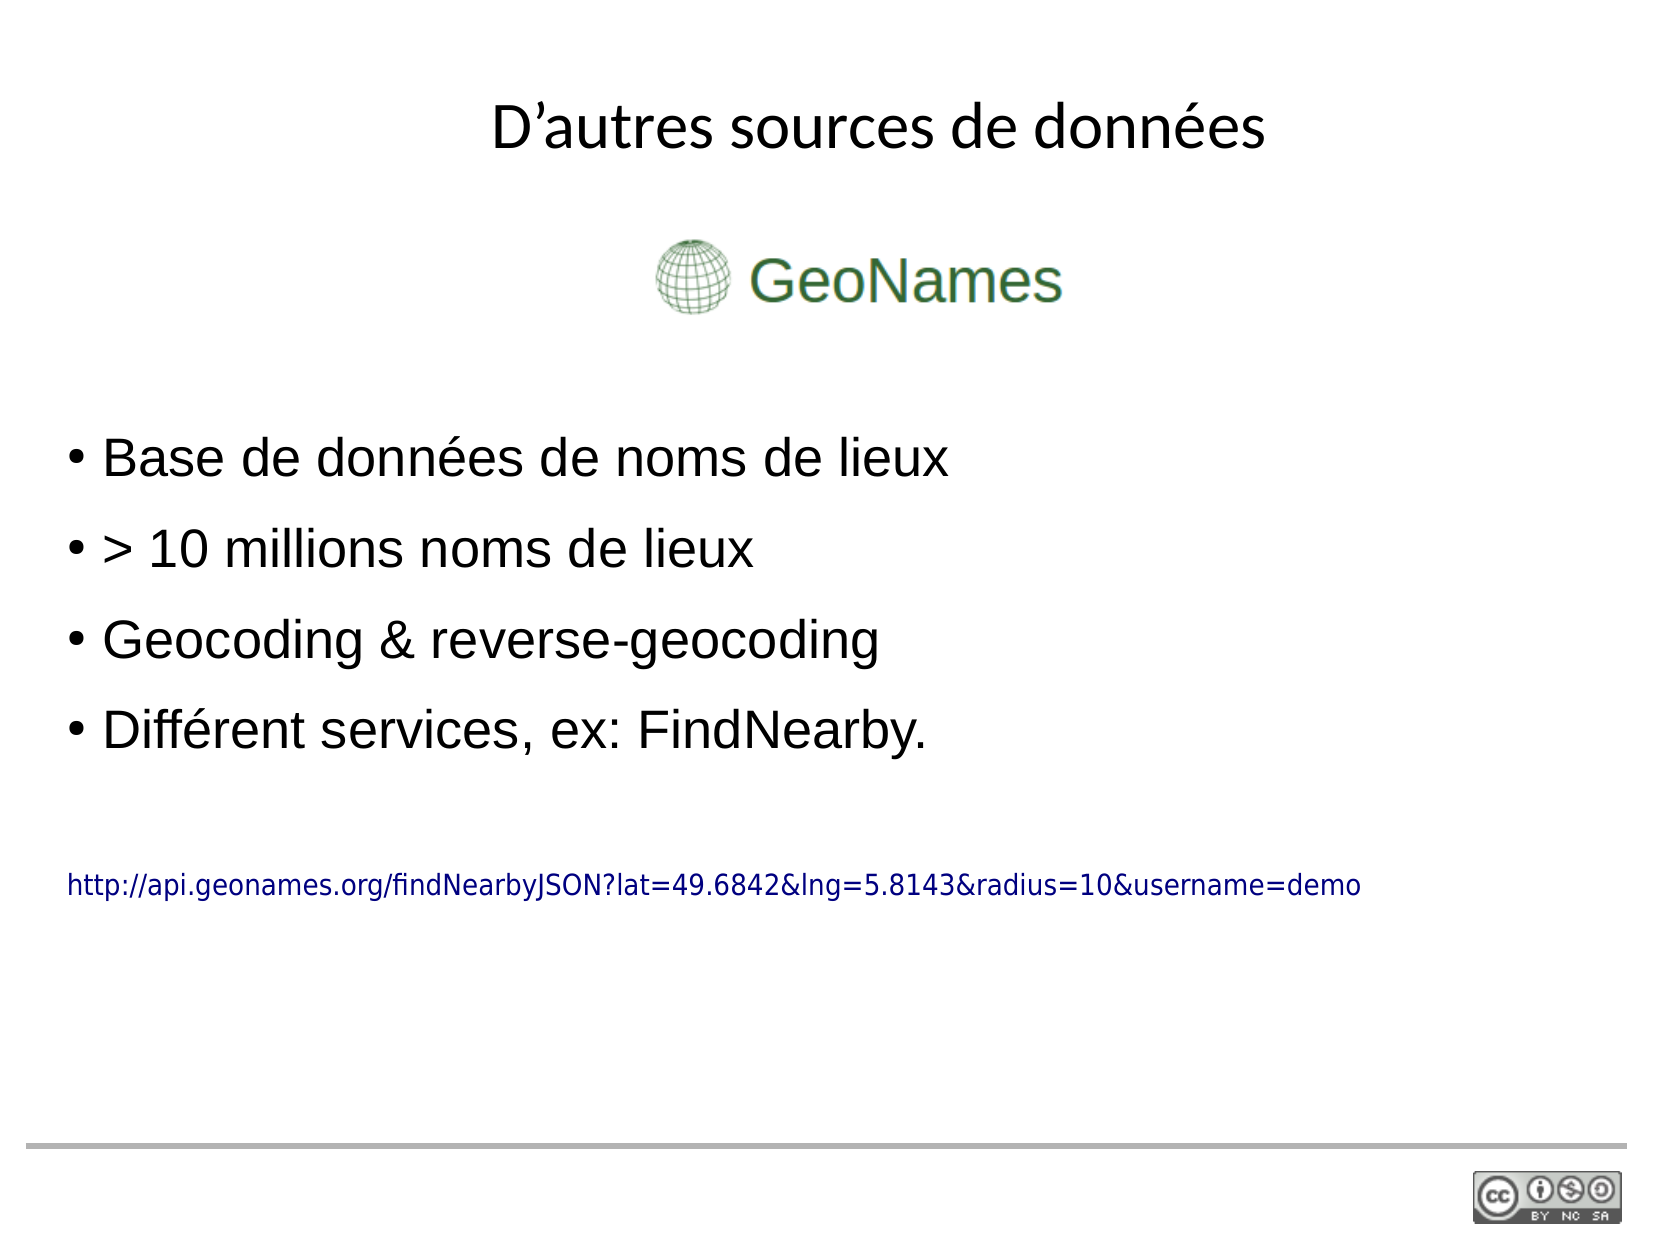

# D’autres sources de données
Base de données de noms de lieux
> 10 millions noms de lieux
Geocoding & reverse-geocoding
Différent services, ex: FindNearby.
http://api.geonames.org/findNearbyJSON?lat=49.6842&lng=5.8143&radius=10&username=demo